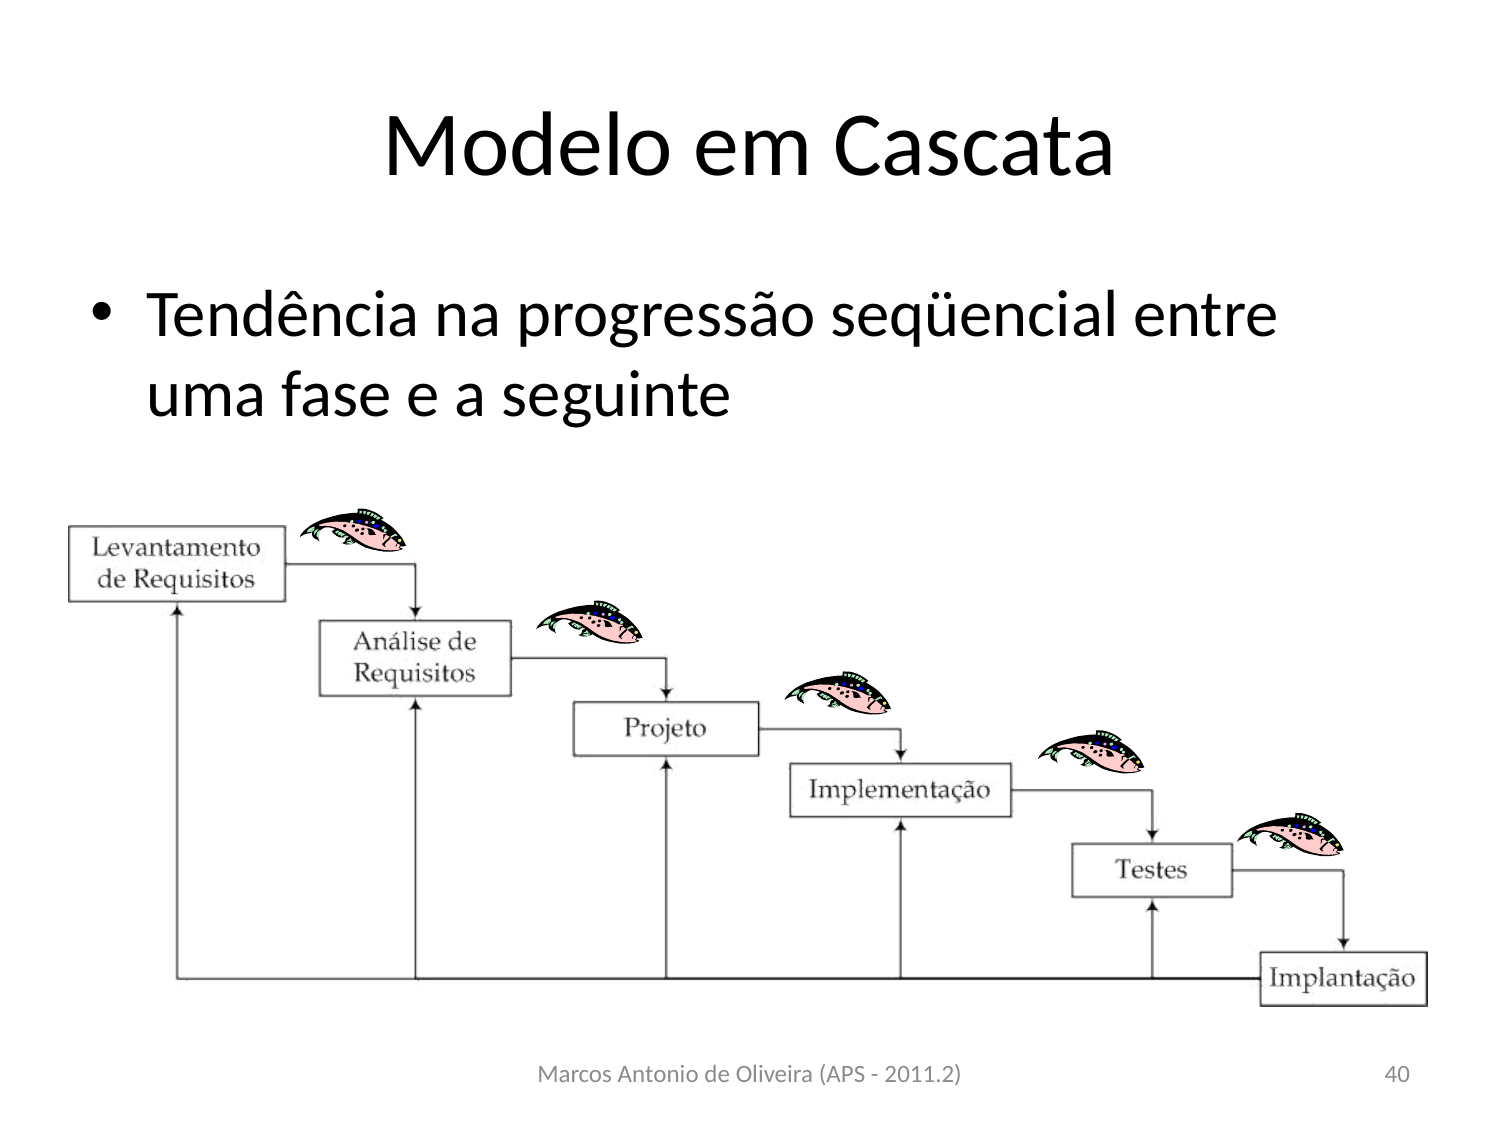

# Modelo em Cascata
Tendência na progressão seqüencial entre uma fase e a seguinte
Marcos Antonio de Oliveira (APS - 2011.2)